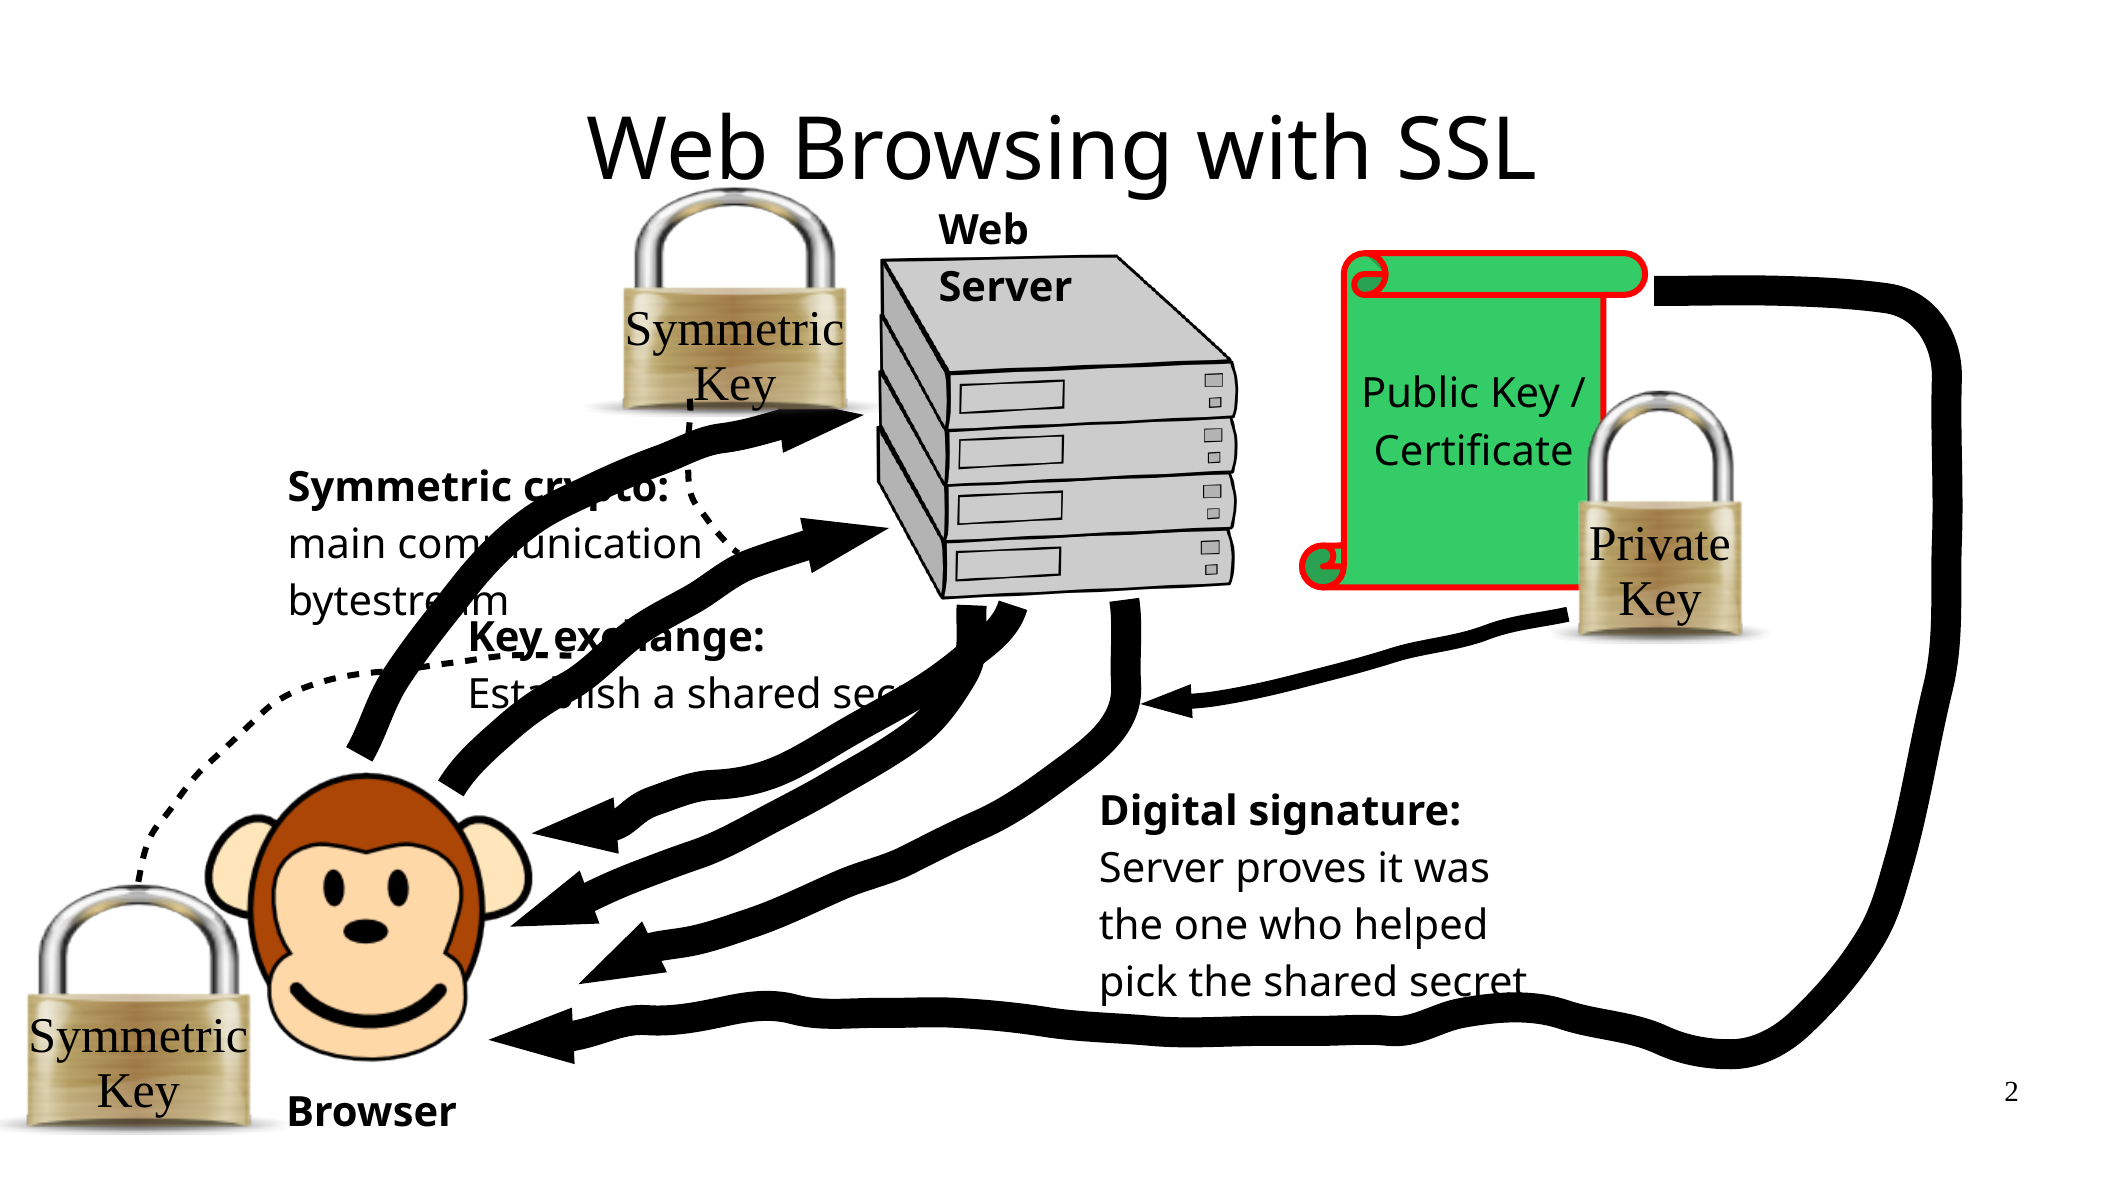

# Web Browsing with SSL
Symmetric
Key
Symmetric
Key
Web Server
Public Key /
Certificate
Private
Key
Symmetric crypto:
main communication
bytestream
Key exchange:
Establish a shared secret
Digital signature:
Server proves it was the one who helped pick the shared secret
Browser
2